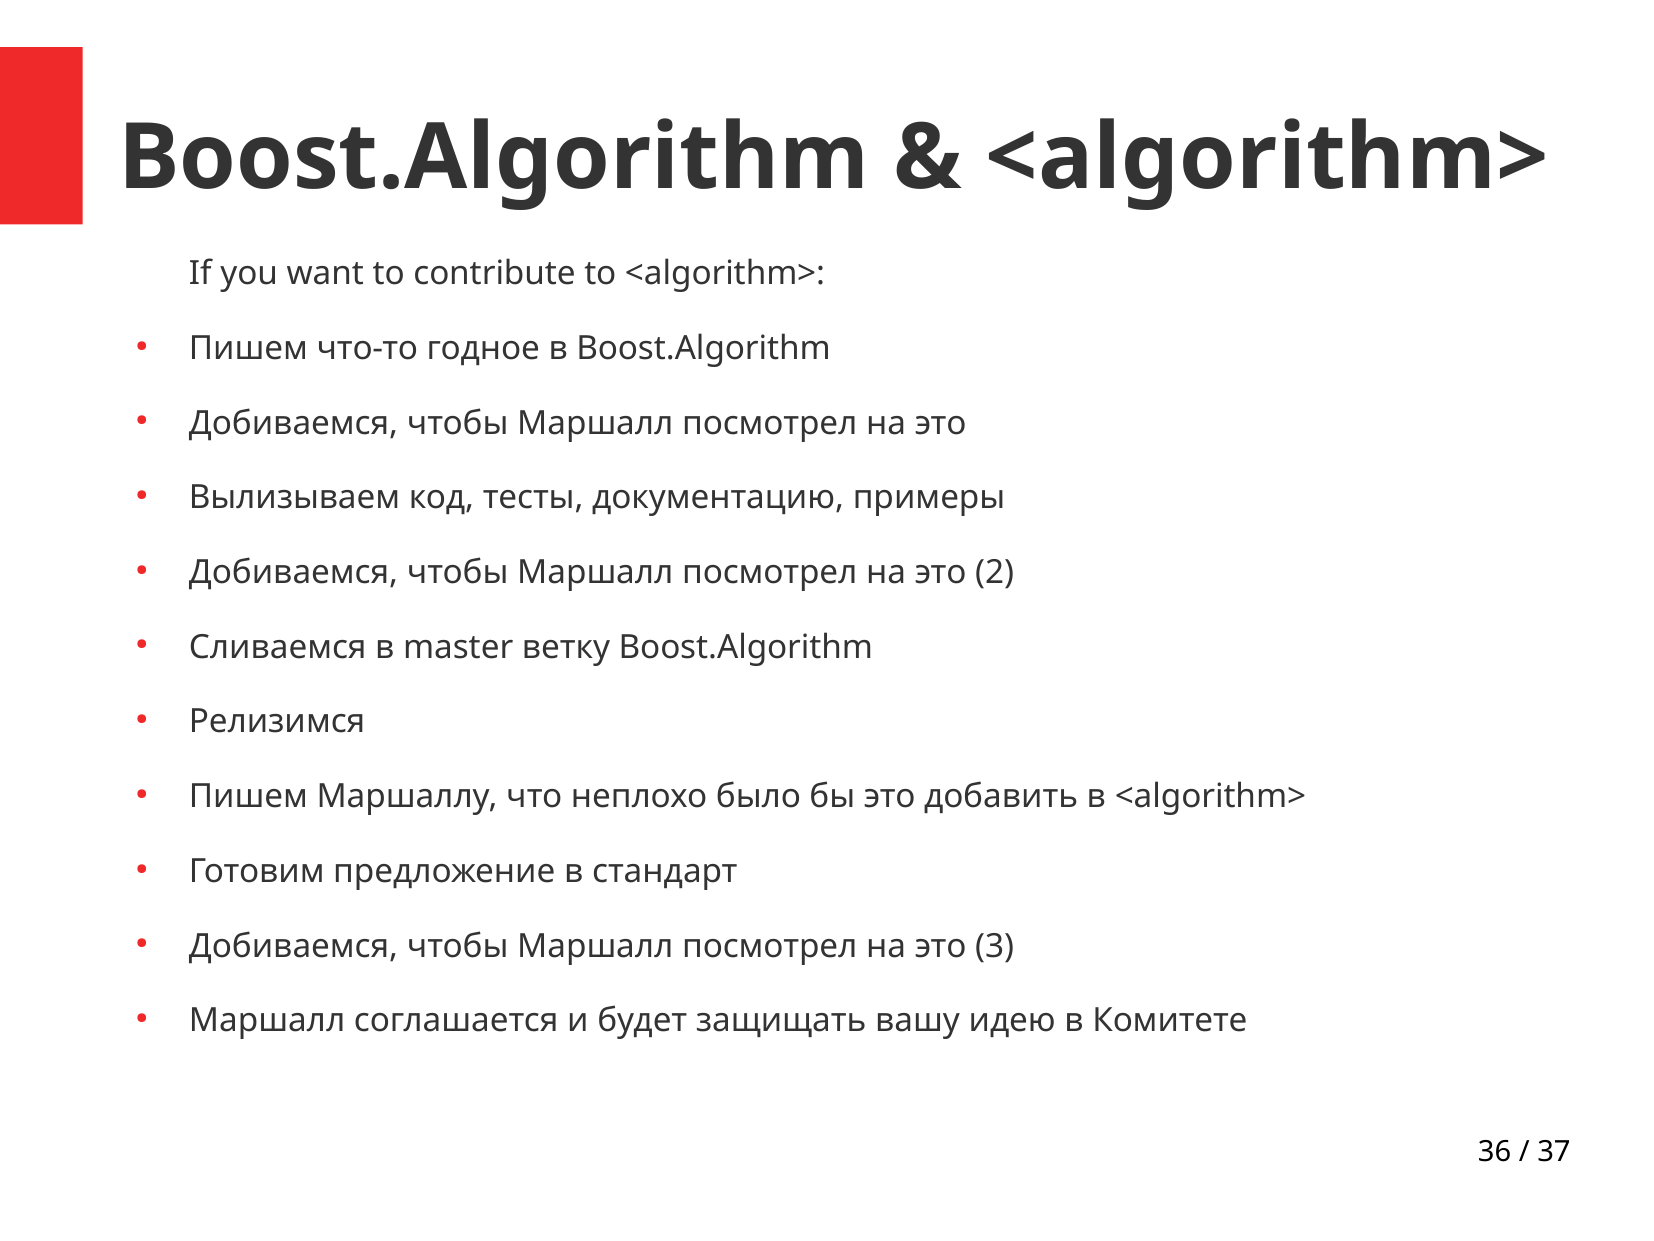

# Boost.Algorithm & <algorithm>
If you want to contribute to <algorithm>:
Пишем что-то годное в Boost.Algorithm
Добиваемся, чтобы Маршалл посмотрел на это
Вылизываем код, тесты, документацию, примеры
Добиваемся, чтобы Маршалл посмотрел на это (2)
Сливаемся в master ветку Boost.Algorithm
Релизимся
Пишем Маршаллу, что неплохо было бы это добавить в <algorithm>
Готовим предложение в стандарт
Добиваемся, чтобы Маршалл посмотрел на это (3)
Маршалл соглашается и будет защищать вашу идею в Комитете
36